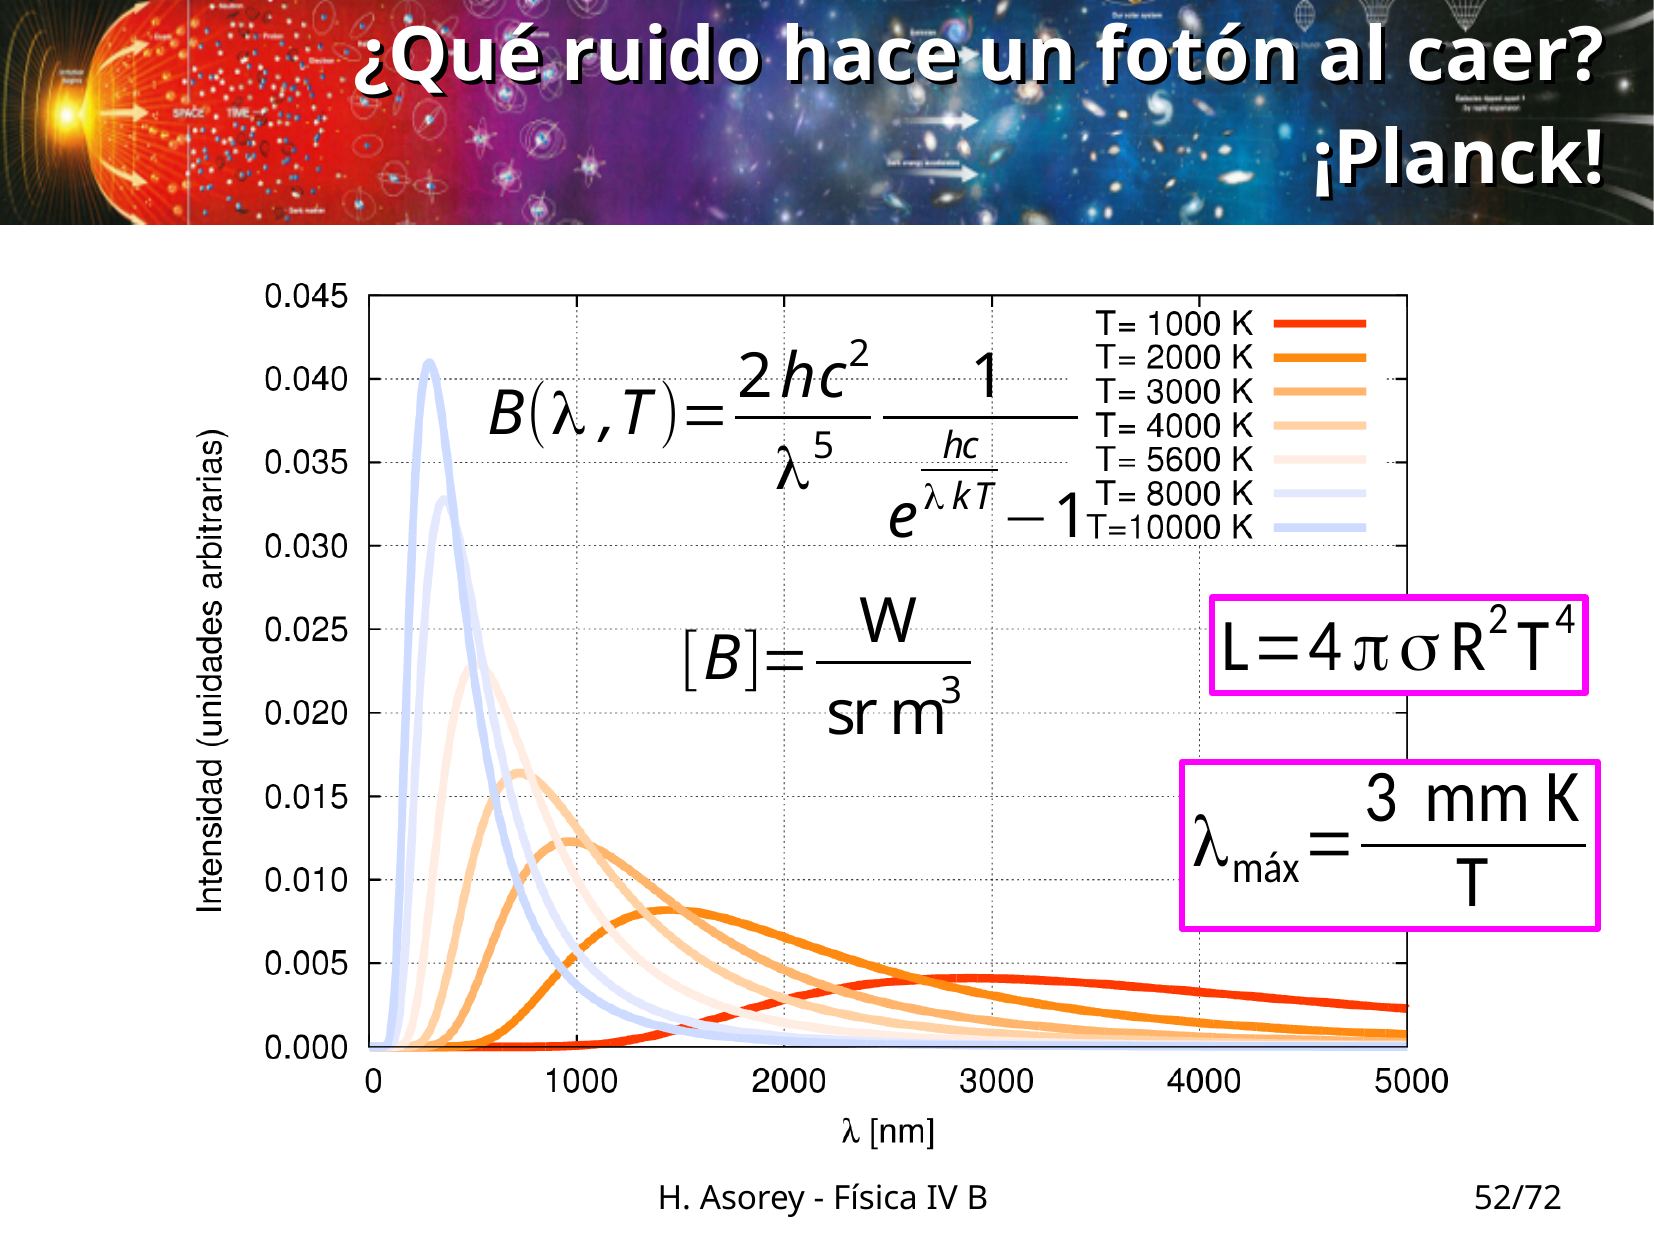

# ¿Qué ruido hace un fotón al caer? ¡Planck!
H. Asorey - Física IV B
52